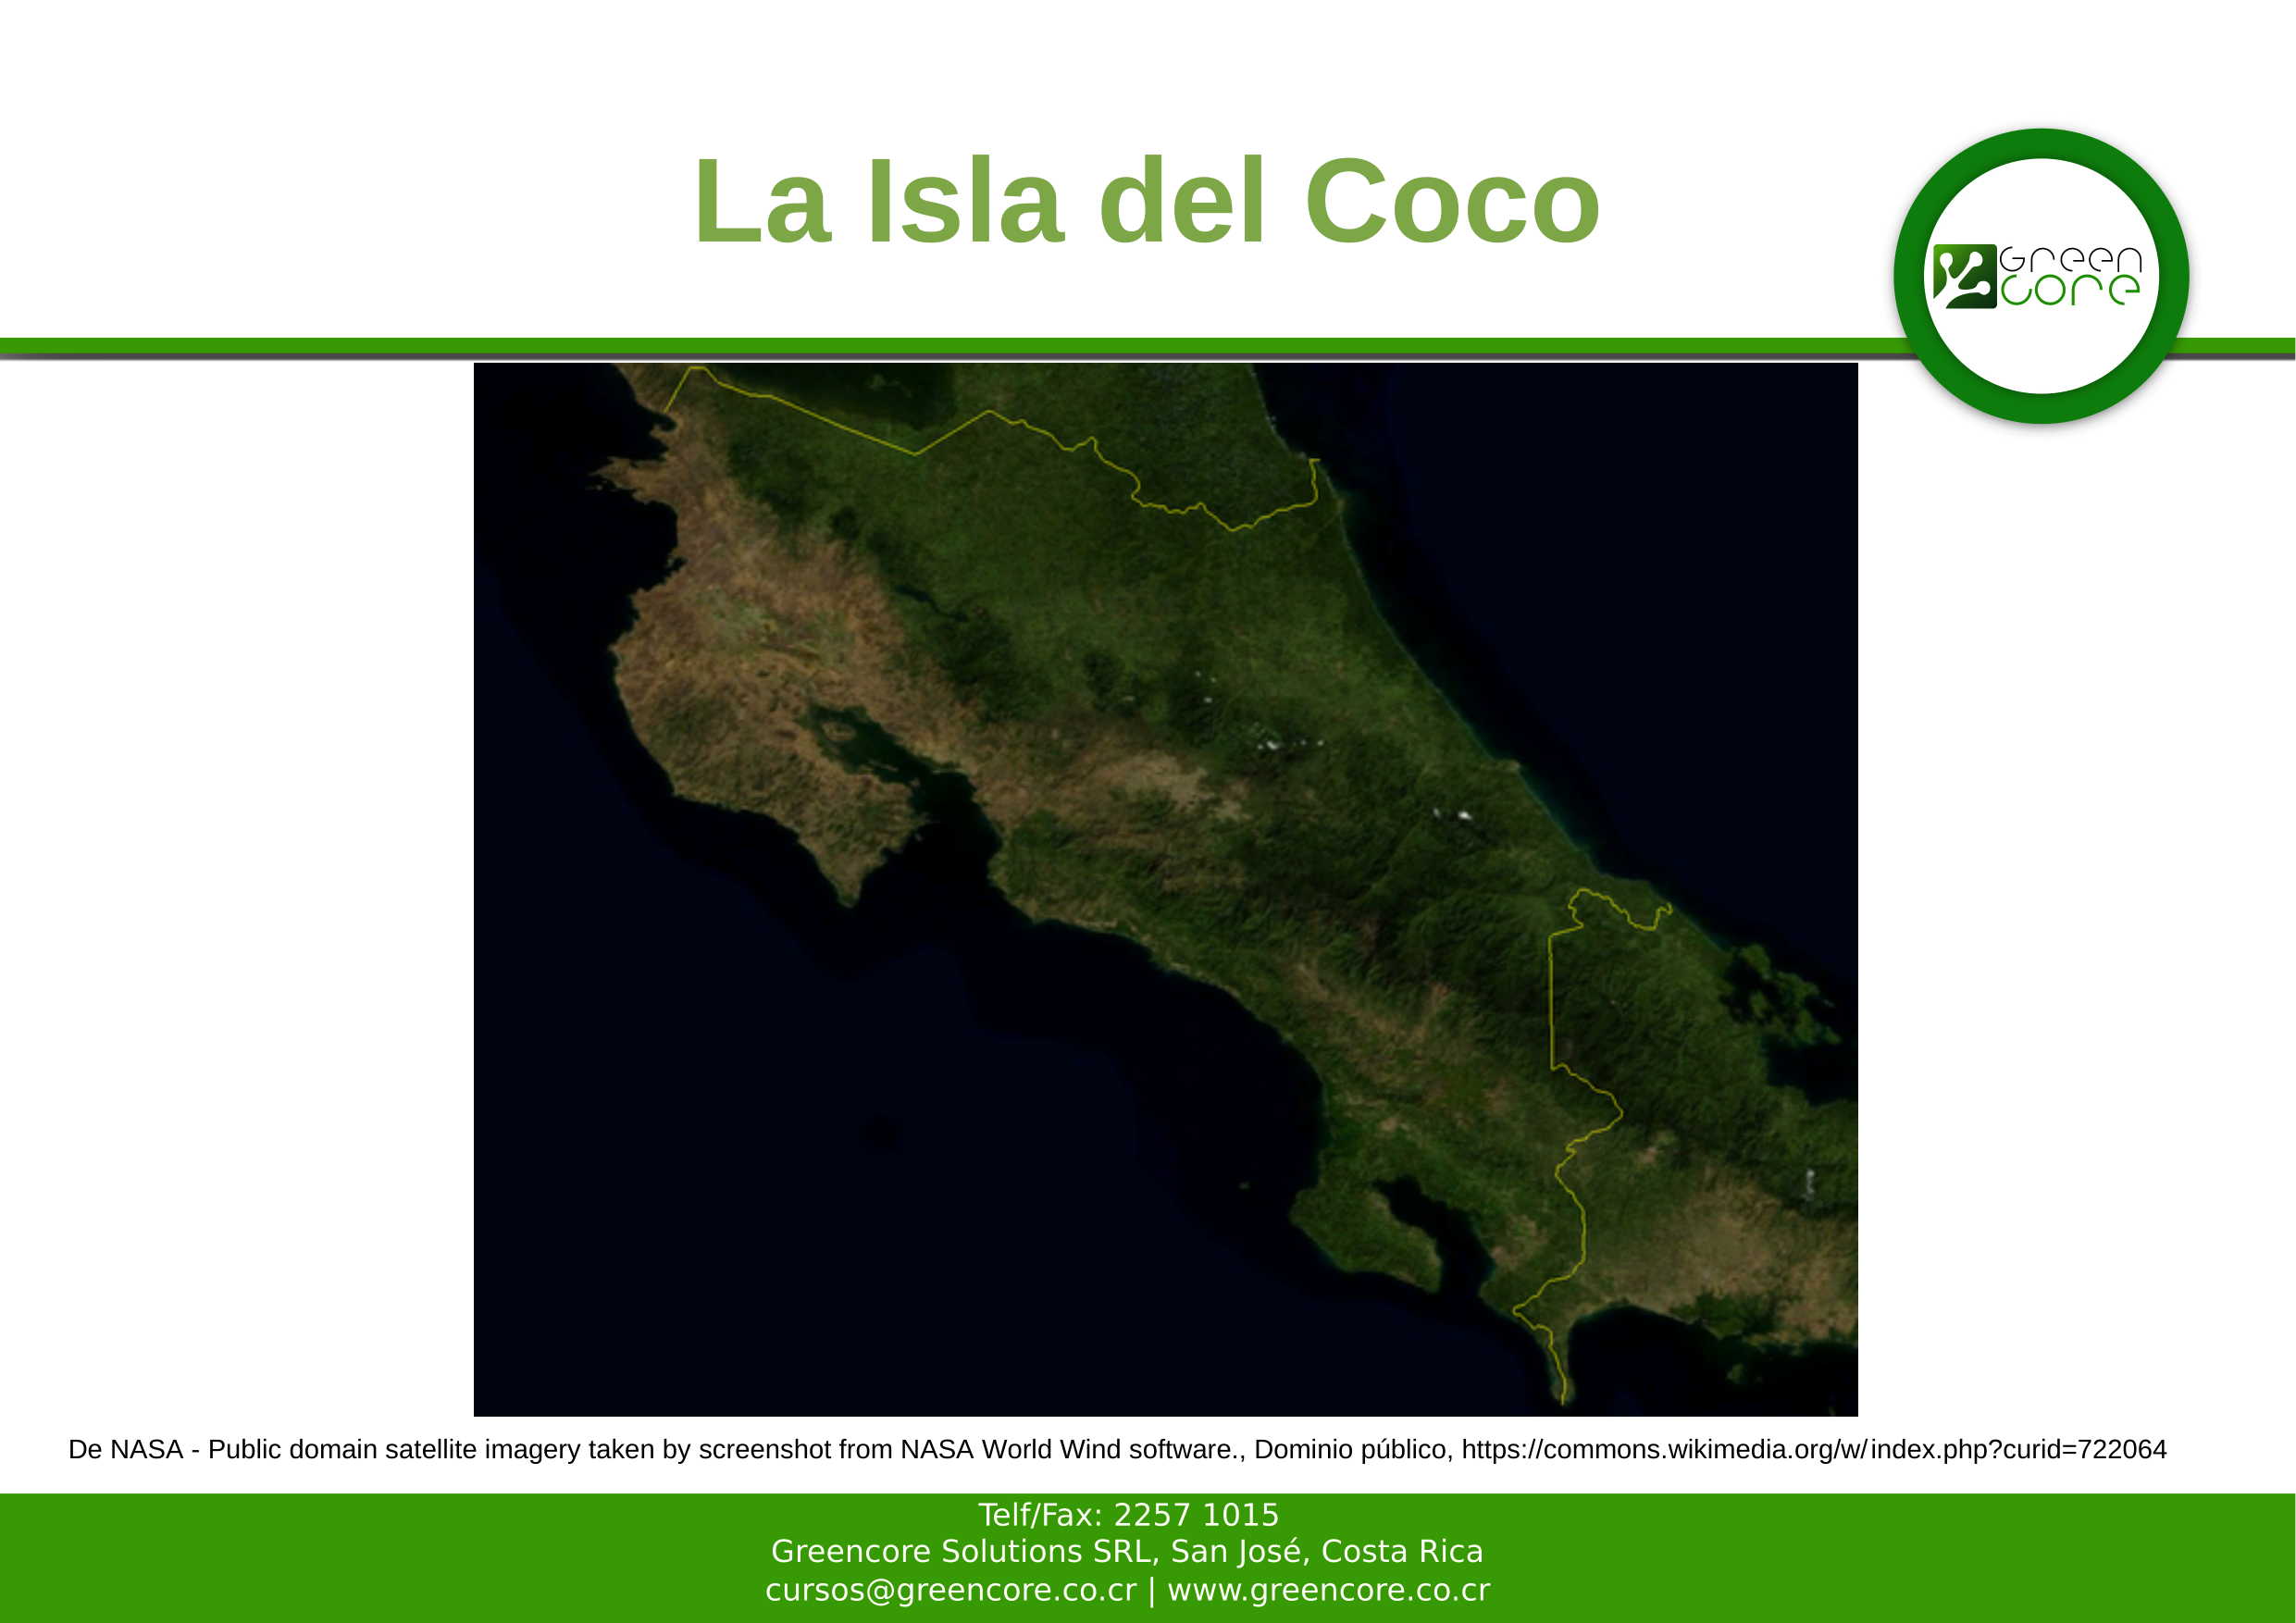

# La Isla del Coco
De NASA - Public domain satellite imagery taken by screenshot from NASA World Wind software., Dominio público, https://commons.wikimedia.org/w/index.php?curid=722064